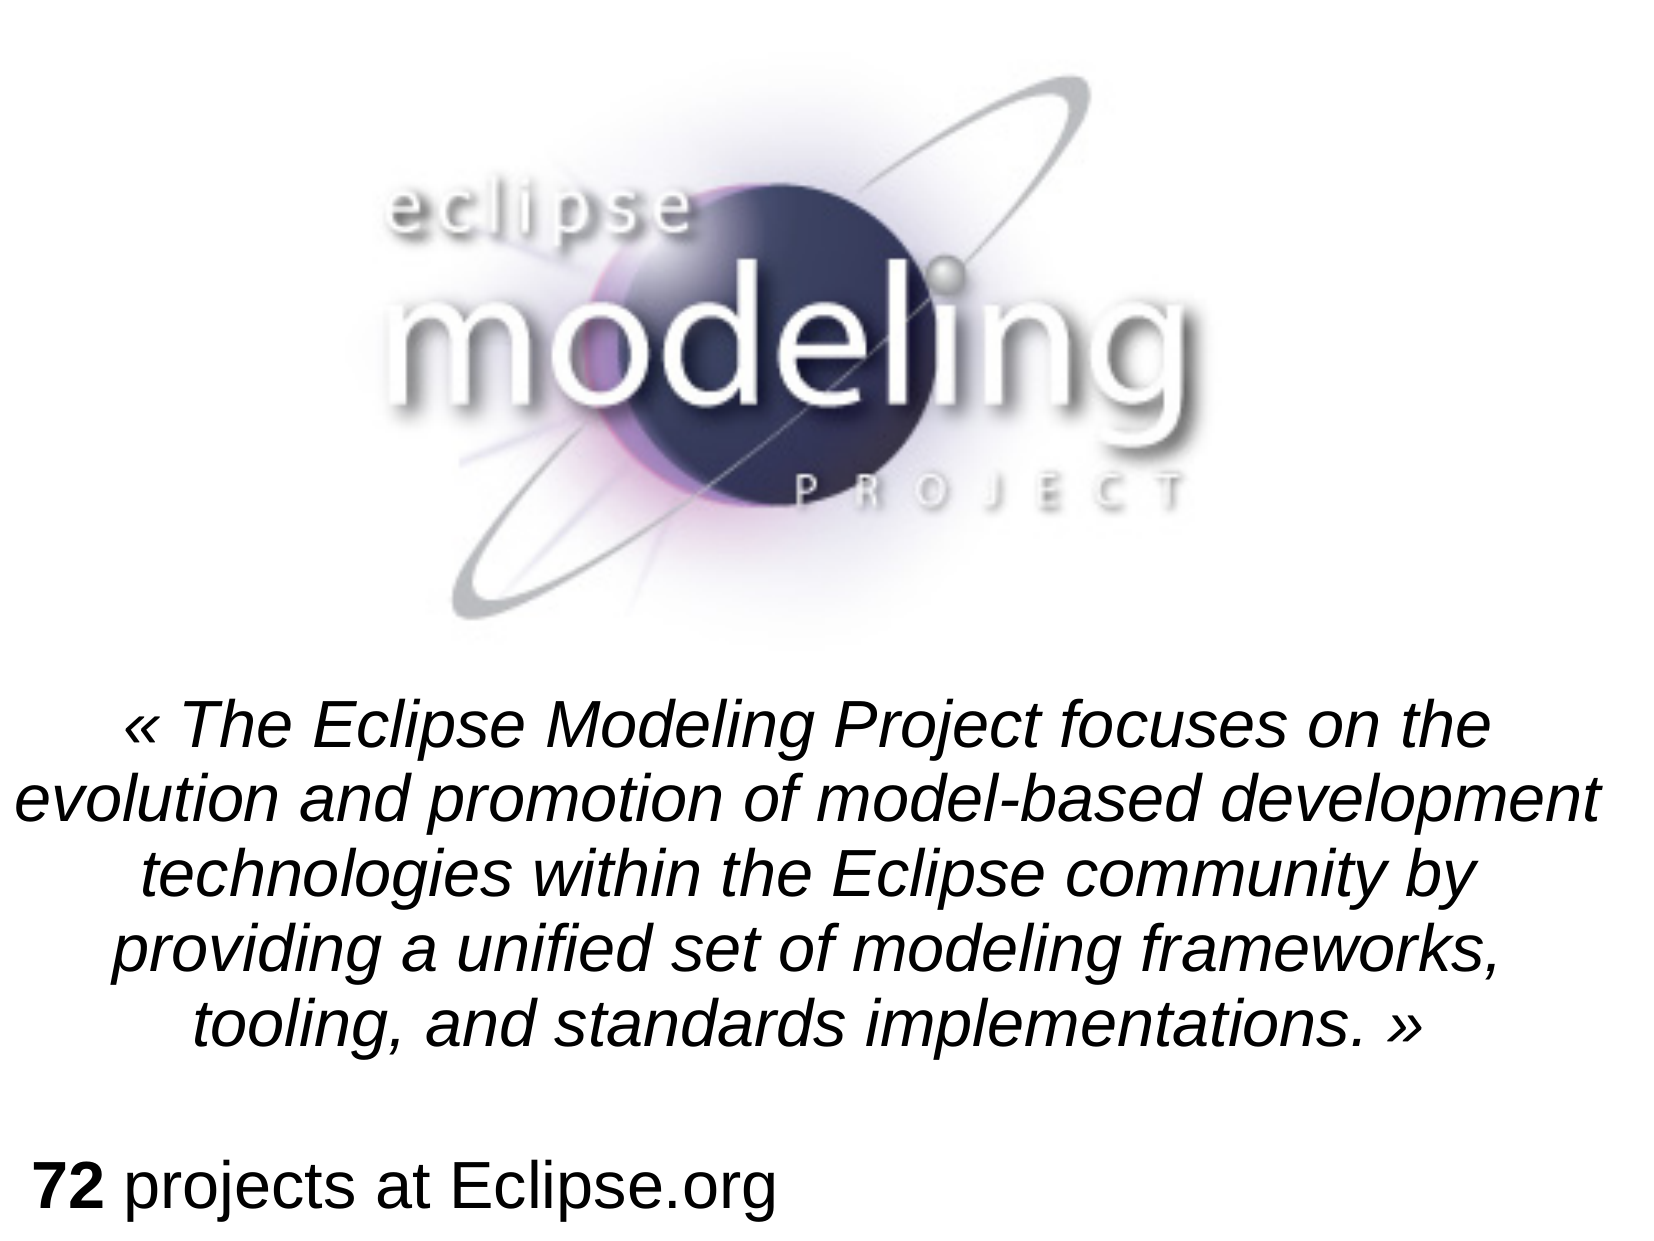

« The Eclipse Modeling Project focuses on the evolution and promotion of model-based development technologies within the Eclipse community by providing a unified set of modeling frameworks, tooling, and standards implementations. »
72 projects at Eclipse.org